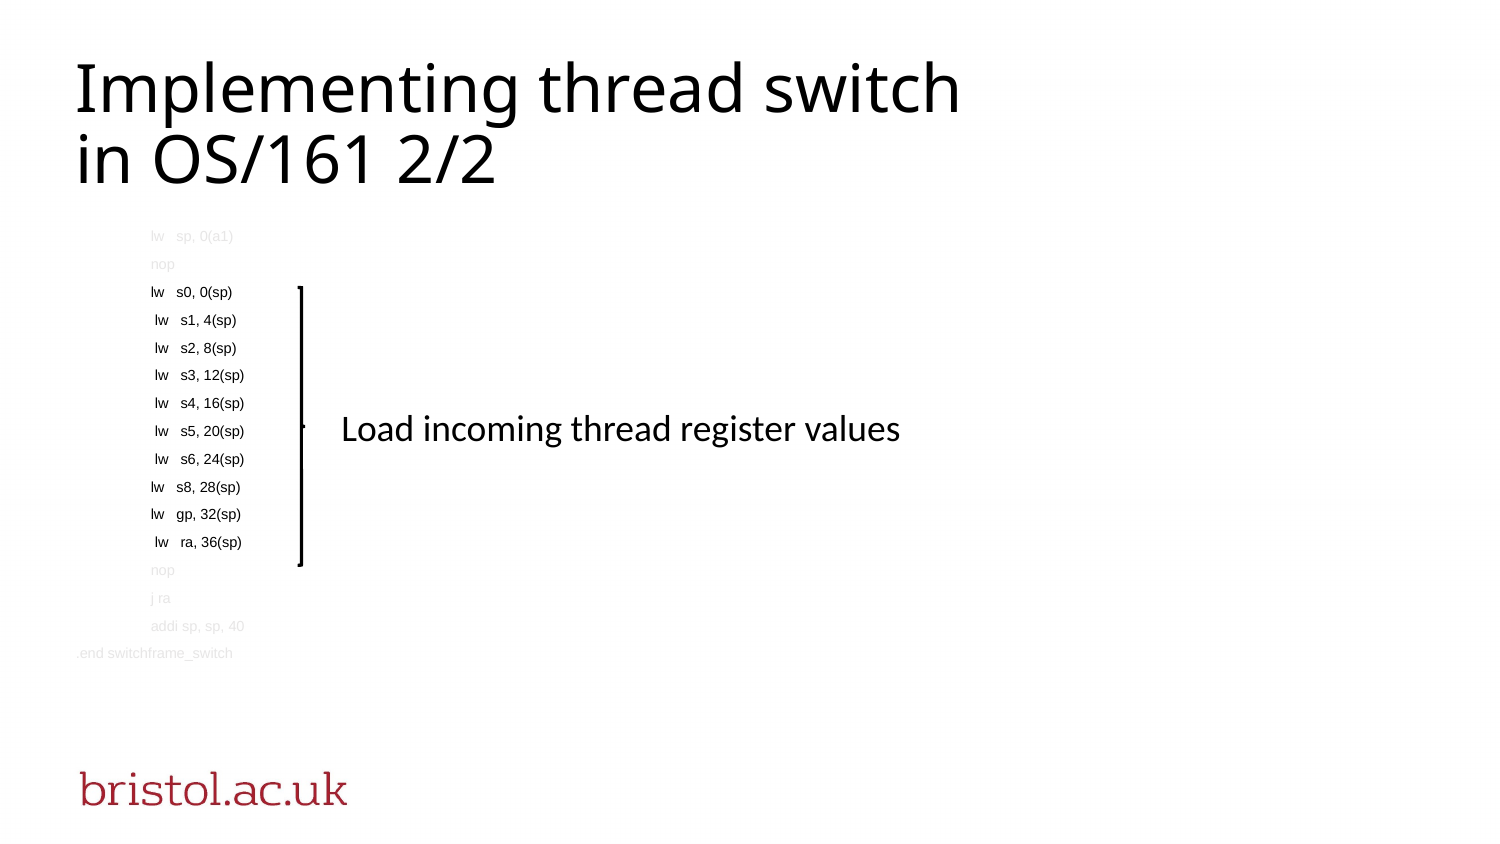

# Implementing thread switch in OS/161 2/2
	lw sp, 0(a1)
 	nop
	lw s0, 0(sp)
 	 lw s1, 4(sp)
 	 lw s2, 8(sp)
 	 lw s3, 12(sp)
 	 lw s4, 16(sp)
 	 lw s5, 20(sp)
 	 lw s6, 24(sp)
 	lw s8, 28(sp)
 	lw gp, 32(sp)
 	 lw ra, 36(sp)
 	nop
	j ra
 	addi sp, sp, 40
.end switchframe_switch
Load incoming thread register values